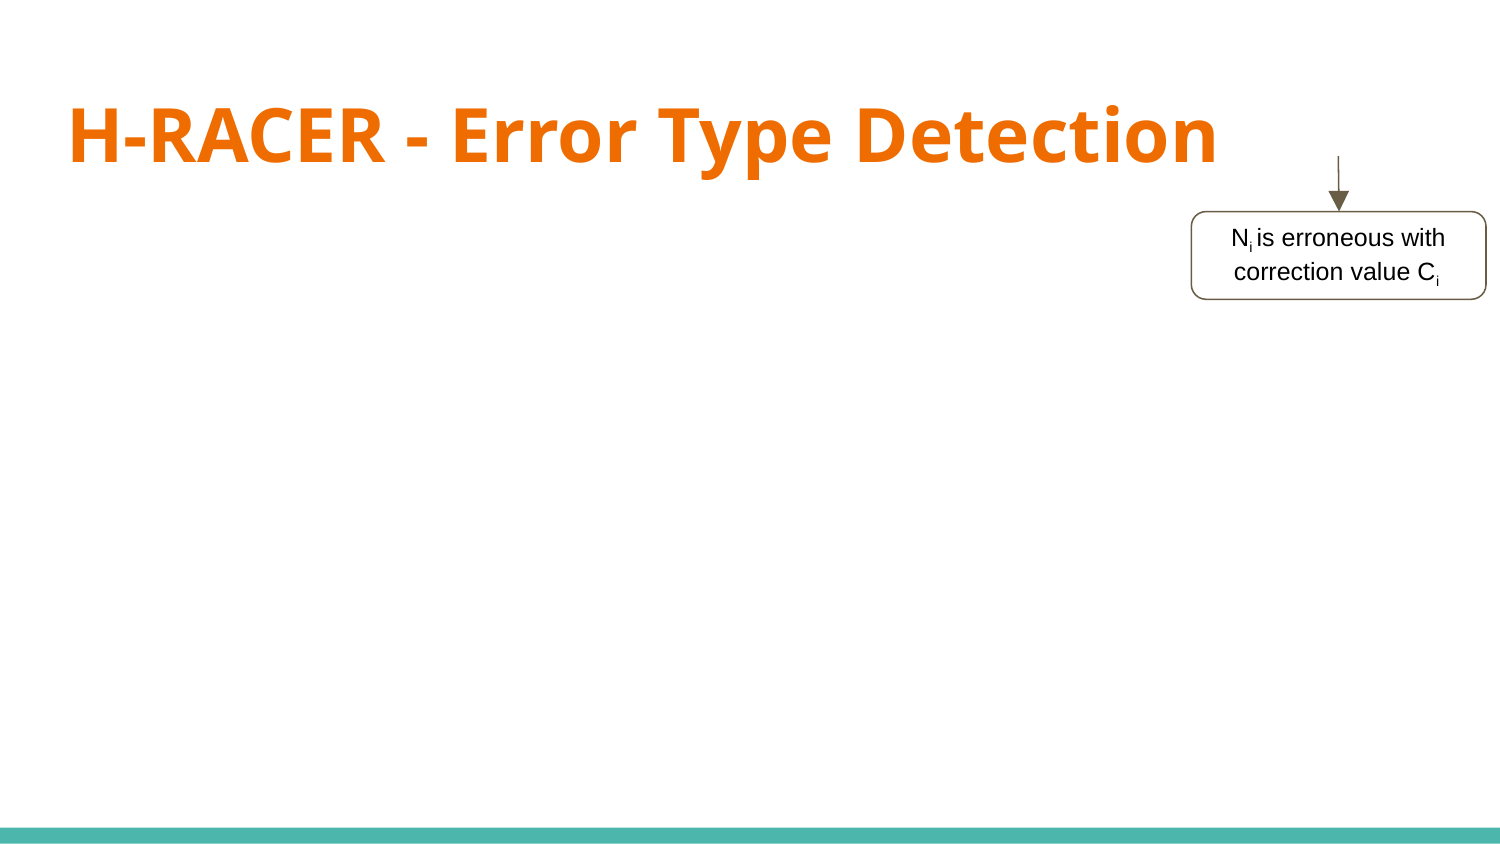

# H-RACER - Error Type Detection
Ni is erroneous with correction value Ci